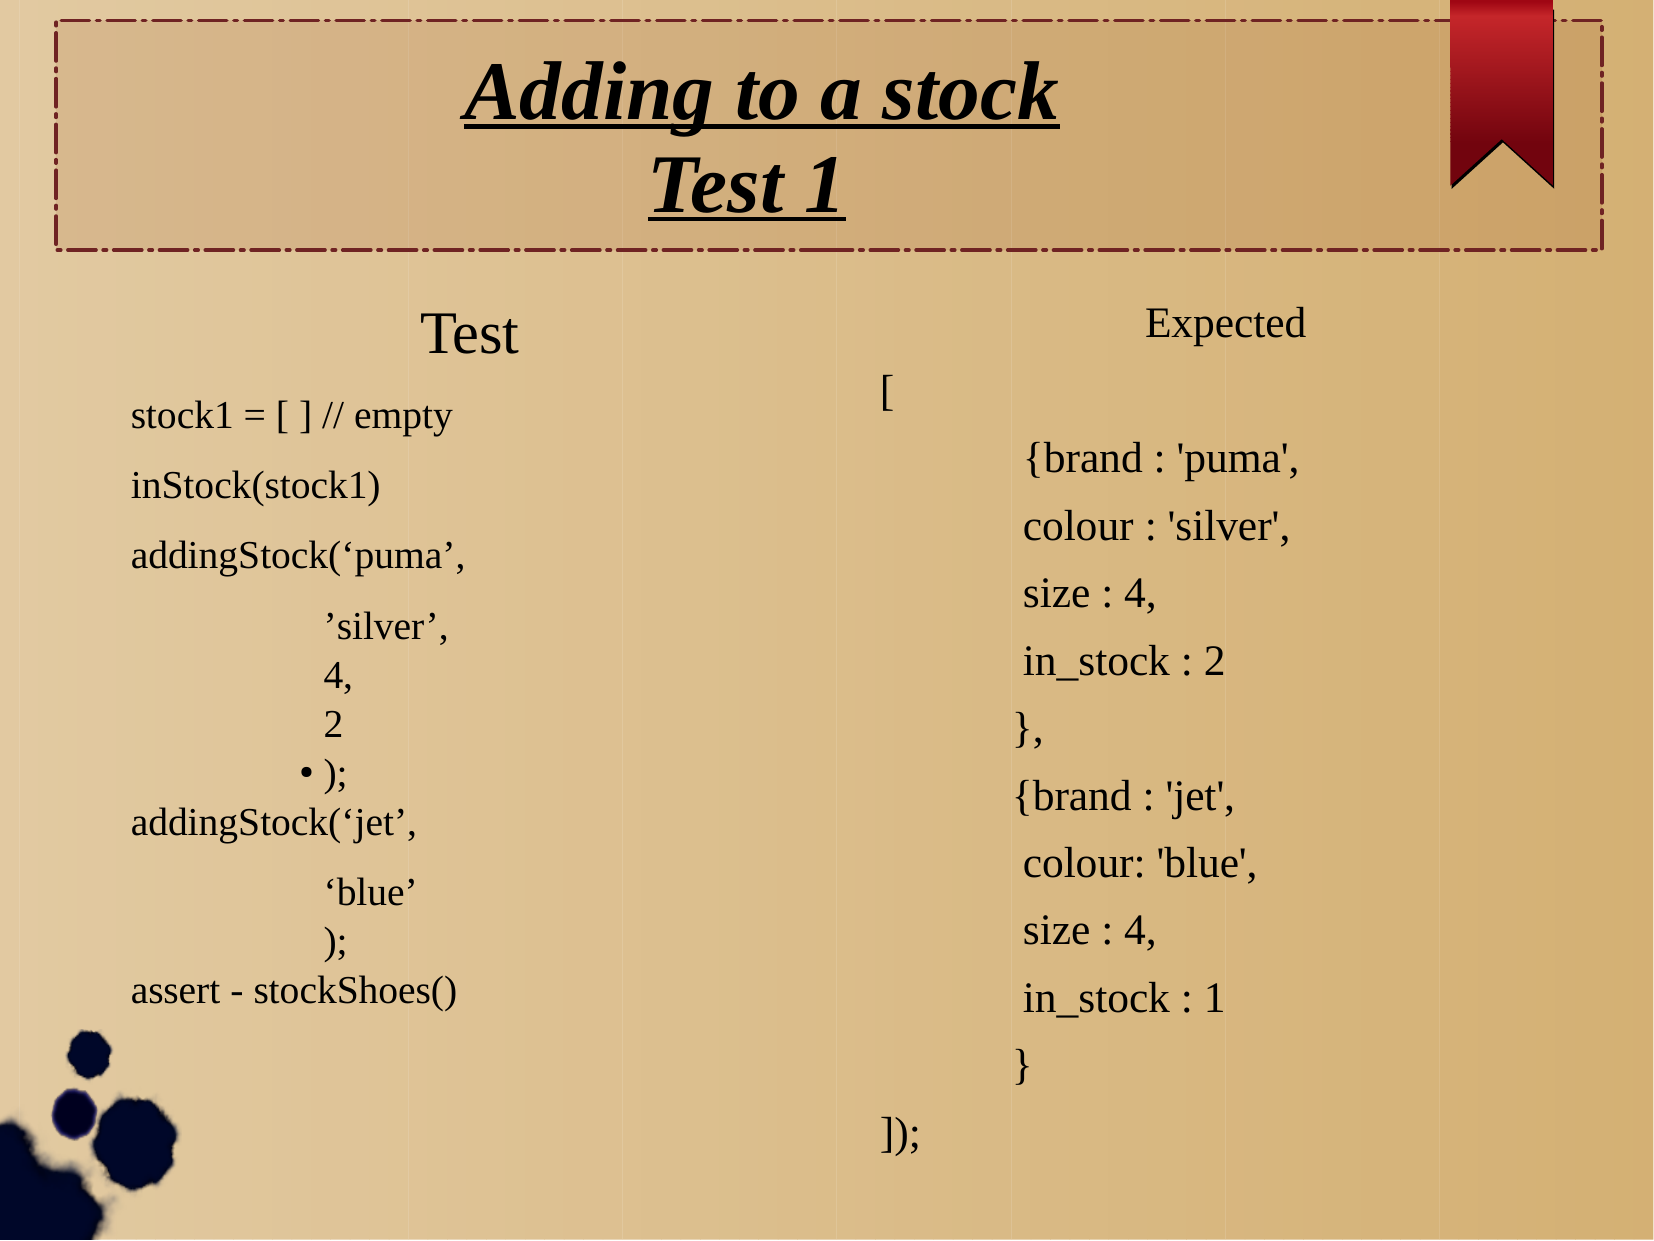

# Adding to a stock Test 1
Test
stock1 = [ ] // empty
inStock(stock1)
addingStock(‘puma’,
’silver’,
4,
2
);
addingStock(‘jet’,
‘blue’
);
assert - stockShoes()
Expected
[
 {brand : 'puma',
 colour : 'silver',
 size : 4,
 in_stock : 2
 },
 {brand : 'jet',
 colour: 'blue',
 size : 4,
 in_stock : 1
 }
]);